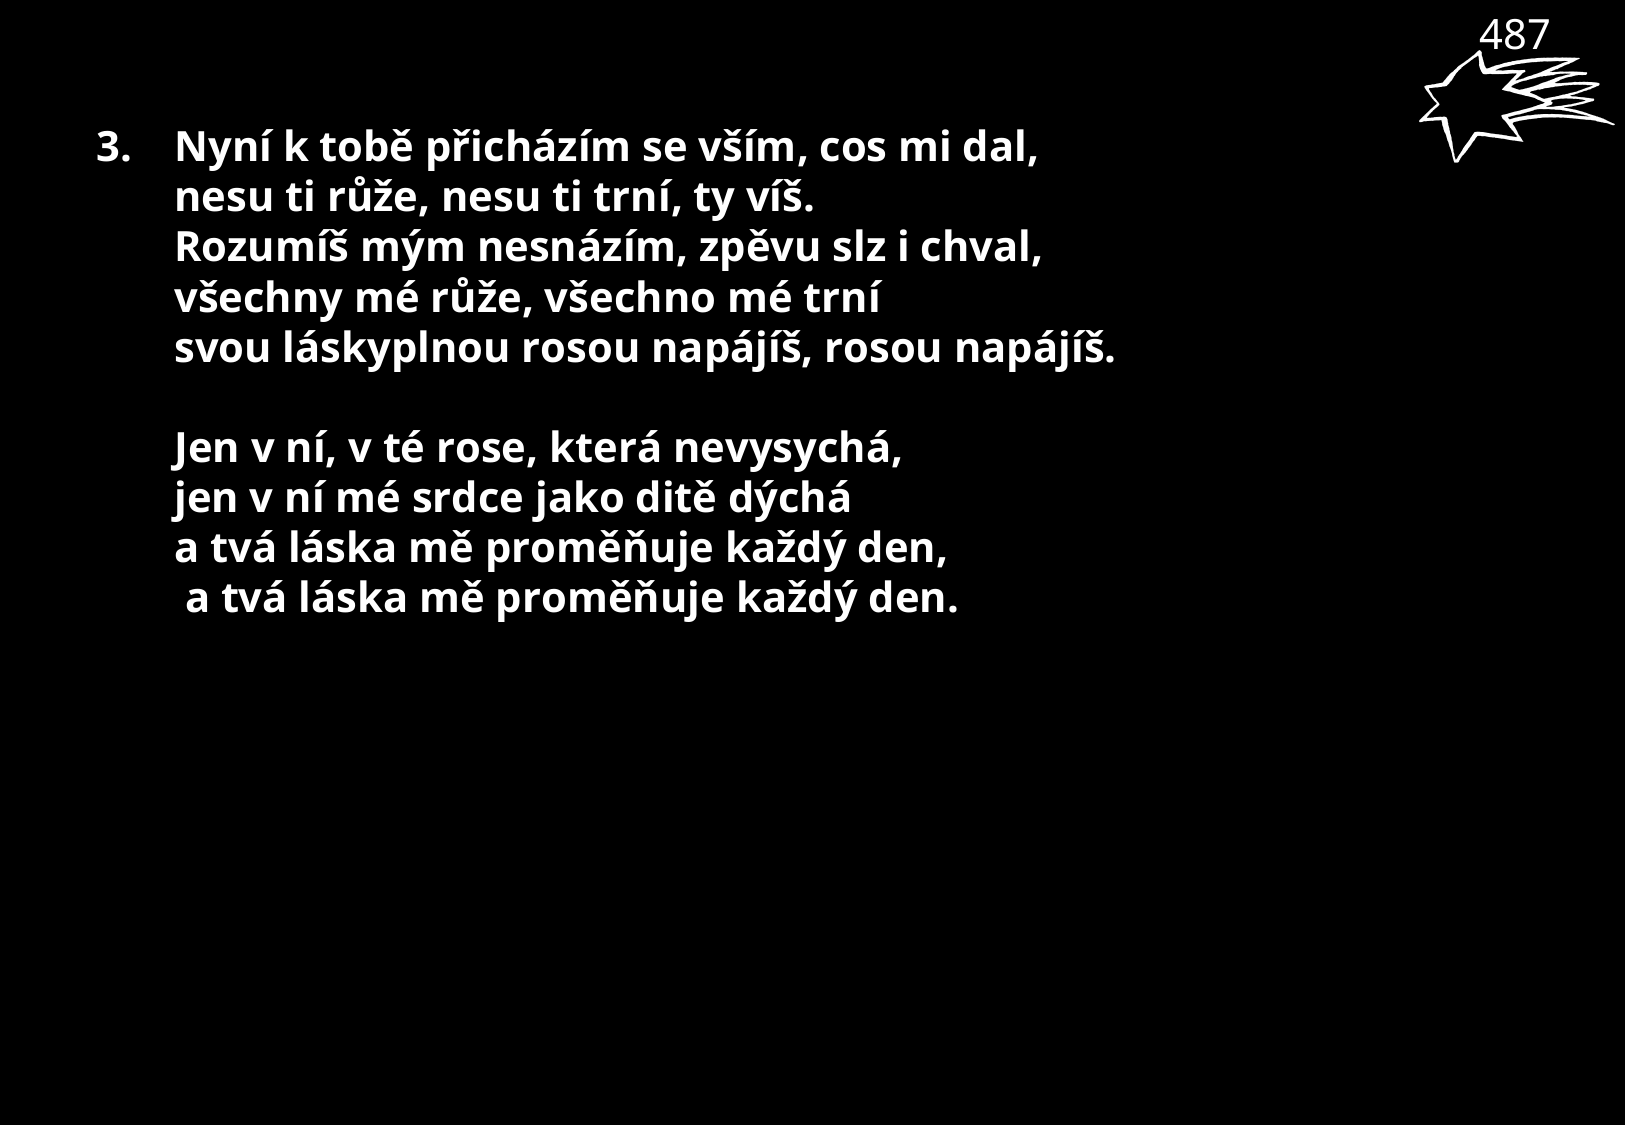

487
# 3. 	Nyní k tobě přicházím se vším, cos mi dal, nesu ti růže, nesu ti trní, ty víš. Rozumíš mým nesnázím, zpěvu slz i chval, všechny mé růže, všechno mé trní svou láskyplnou rosou napájíš, rosou napájíš. Jen v ní, v té rose, která nevysychá, jen v ní mé srdce jako ditě dýchá a tvá láska mě proměňuje každý den, a tvá láska mě proměňuje každý den.